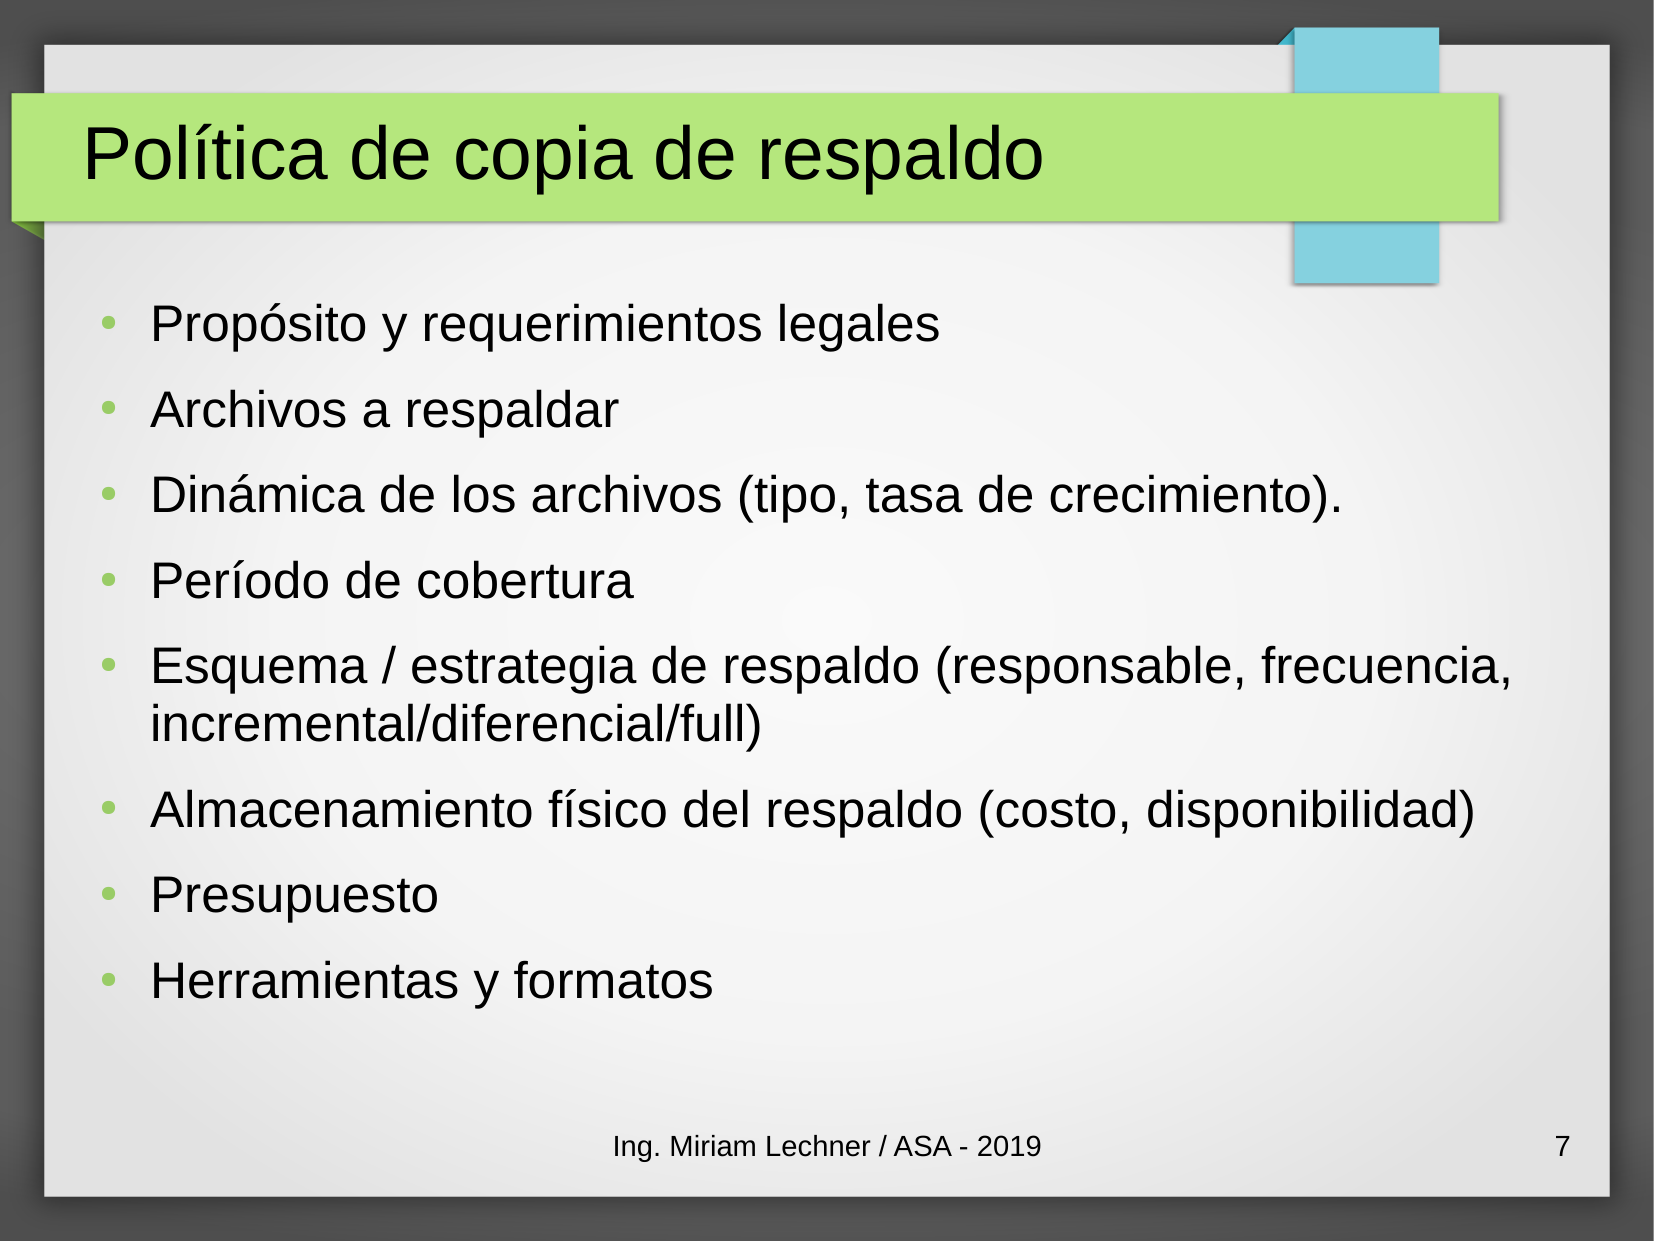

# Política de copia de respaldo
Propósito y requerimientos legales
Archivos a respaldar
Dinámica de los archivos (tipo, tasa de crecimiento).
Período de cobertura
Esquema / estrategia de respaldo (responsable, frecuencia, incremental/diferencial/full)
Almacenamiento físico del respaldo (costo, disponibilidad)
Presupuesto
Herramientas y formatos
Ing. Miriam Lechner / ASA - 2019
7